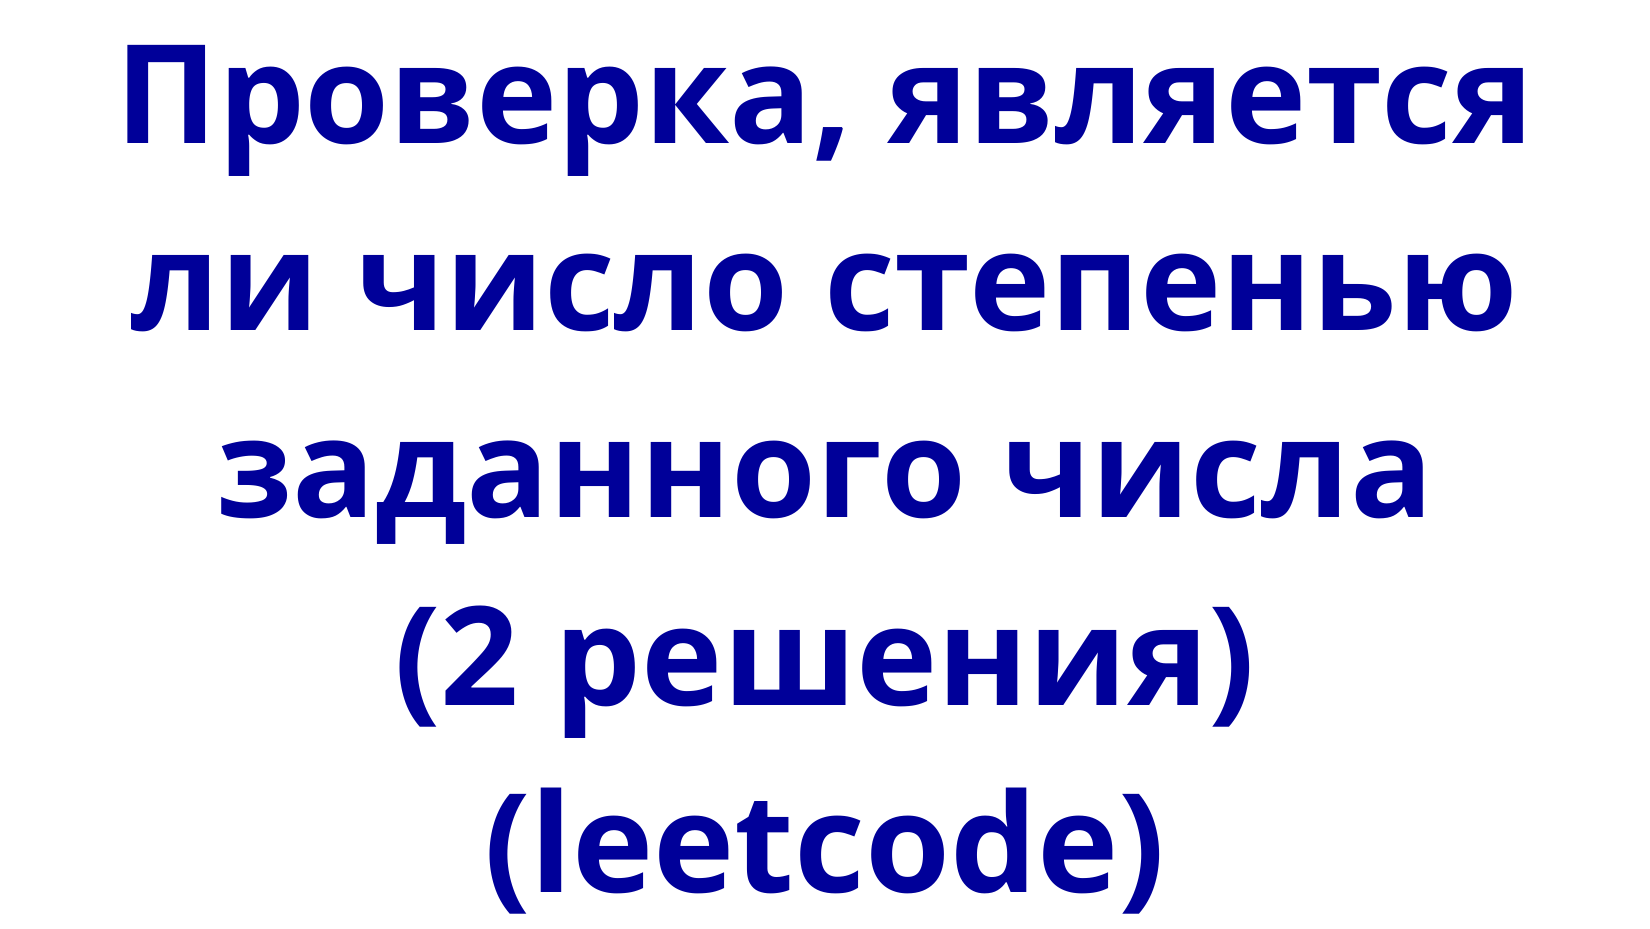

# Проверка, является
ли число степенью
заданного числа
(2 решения)
(leetcode)